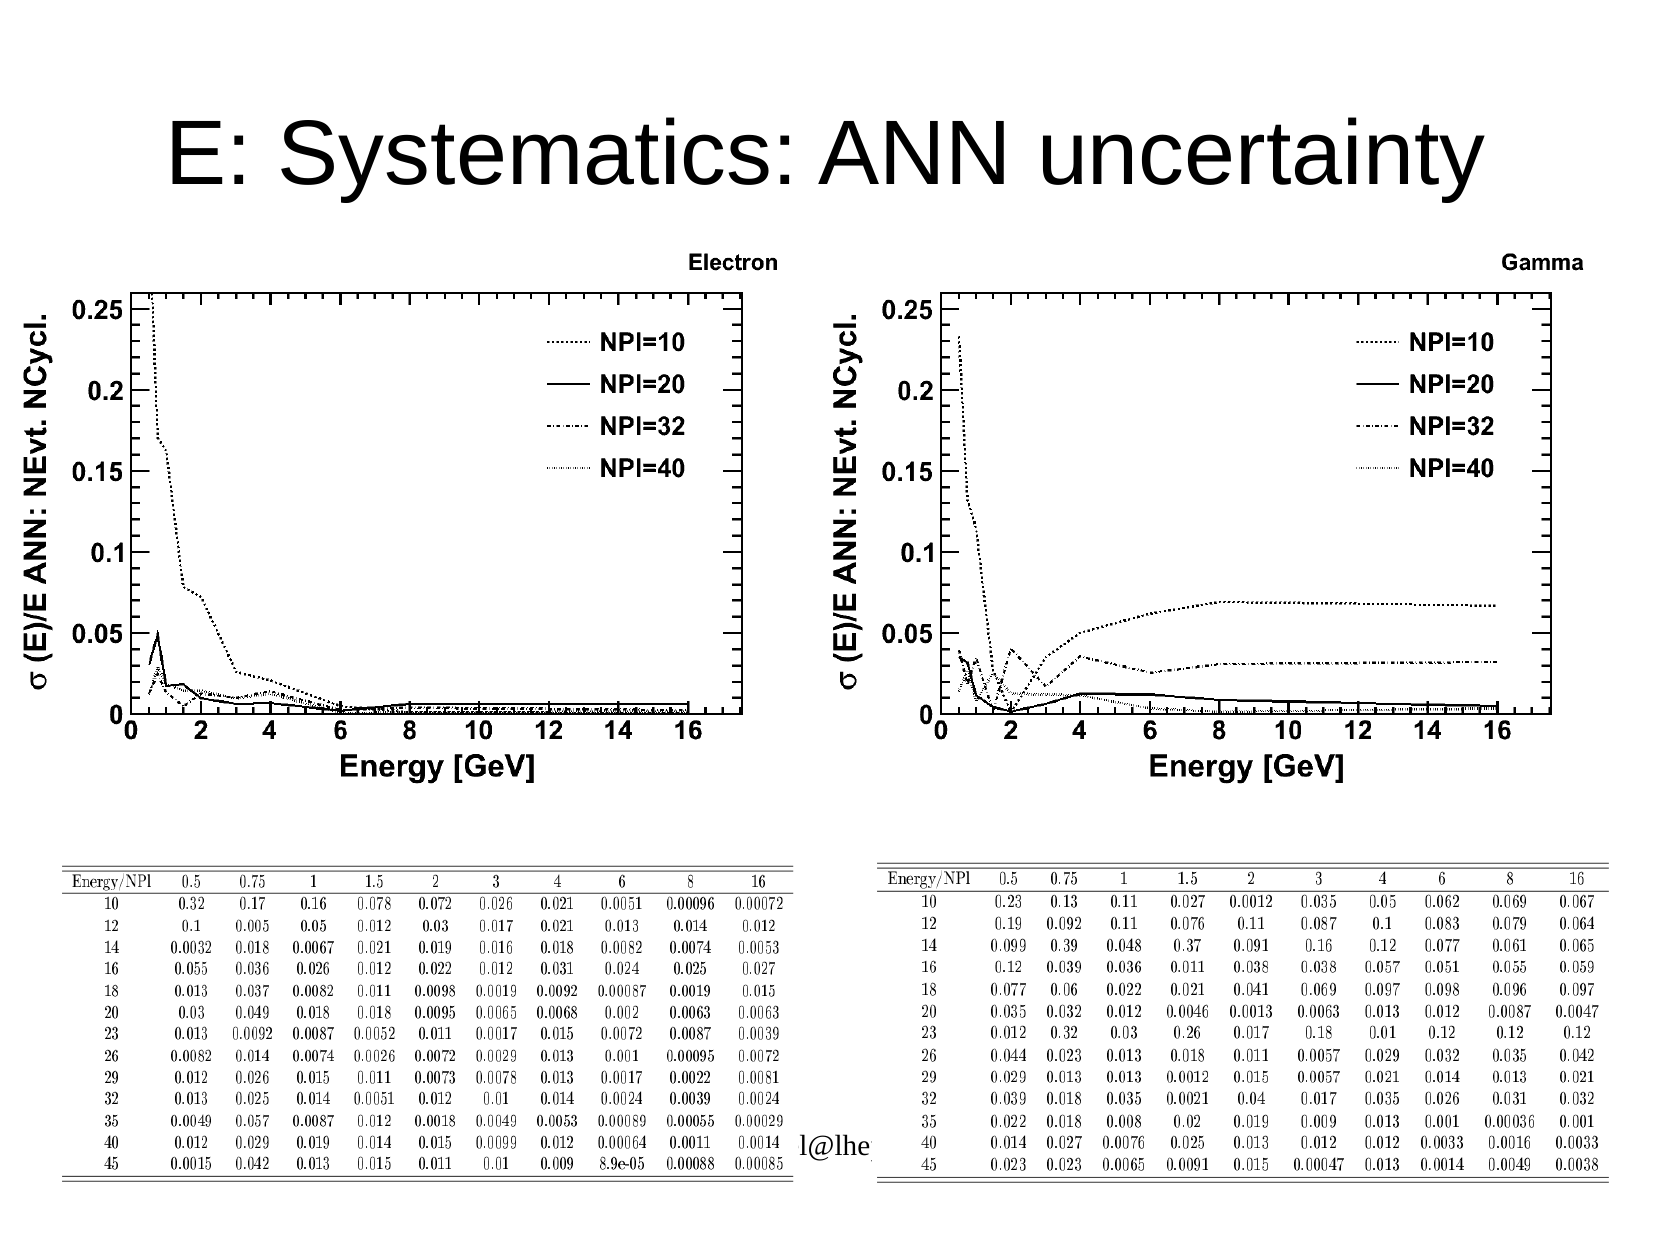

# E: Systematics: ANN uncertainty
frank.meisel@lhep.unibe.ch
27